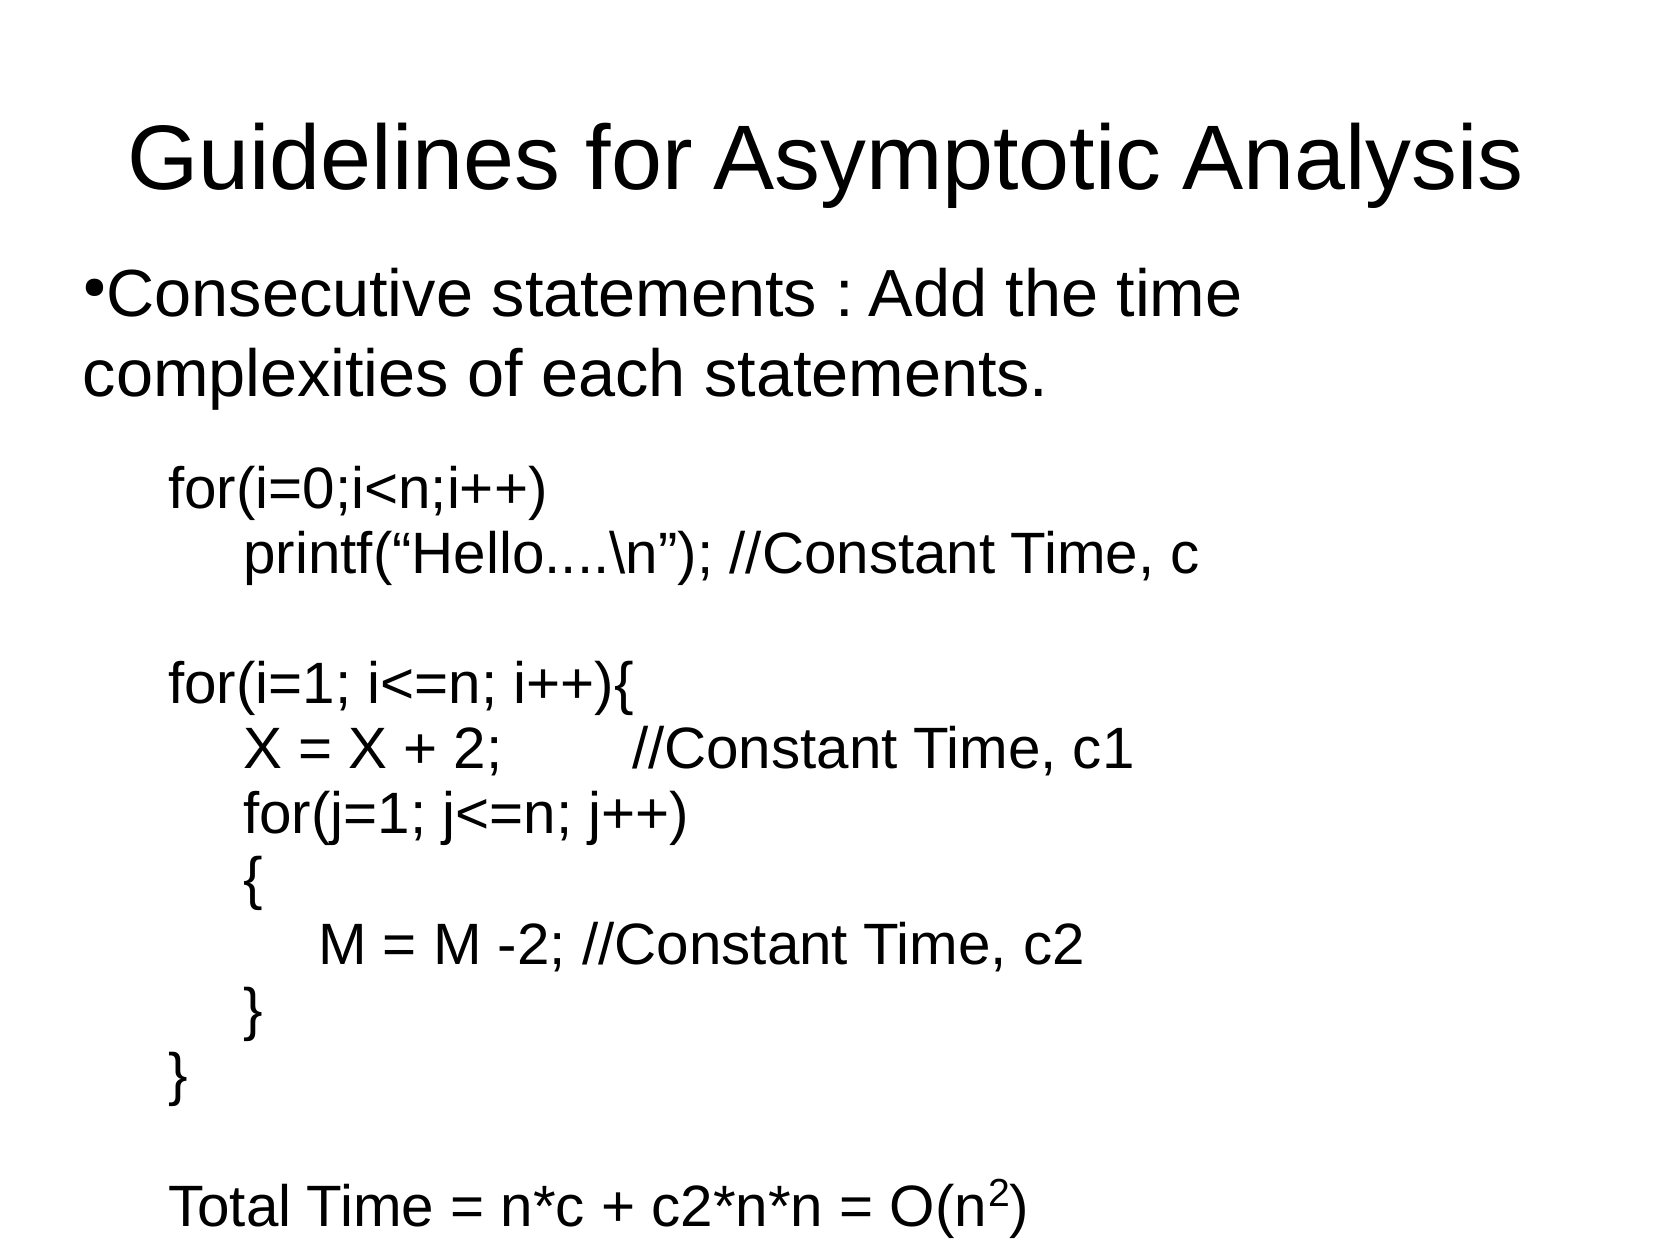

# Guidelines for Asymptotic Analysis
Consecutive statements : Add the time complexities of each statements.
for(i=0;i<n;i++)
	printf(“Hello....\n”); //Constant Time, c
for(i=1; i<=n; i++){
	X = X + 2; //Constant Time, c1
	for(j=1; j<=n; j++)
	{
		M = M -2; //Constant Time, c2
	}
}
Total Time = n*c + c2*n*n = O(n2)